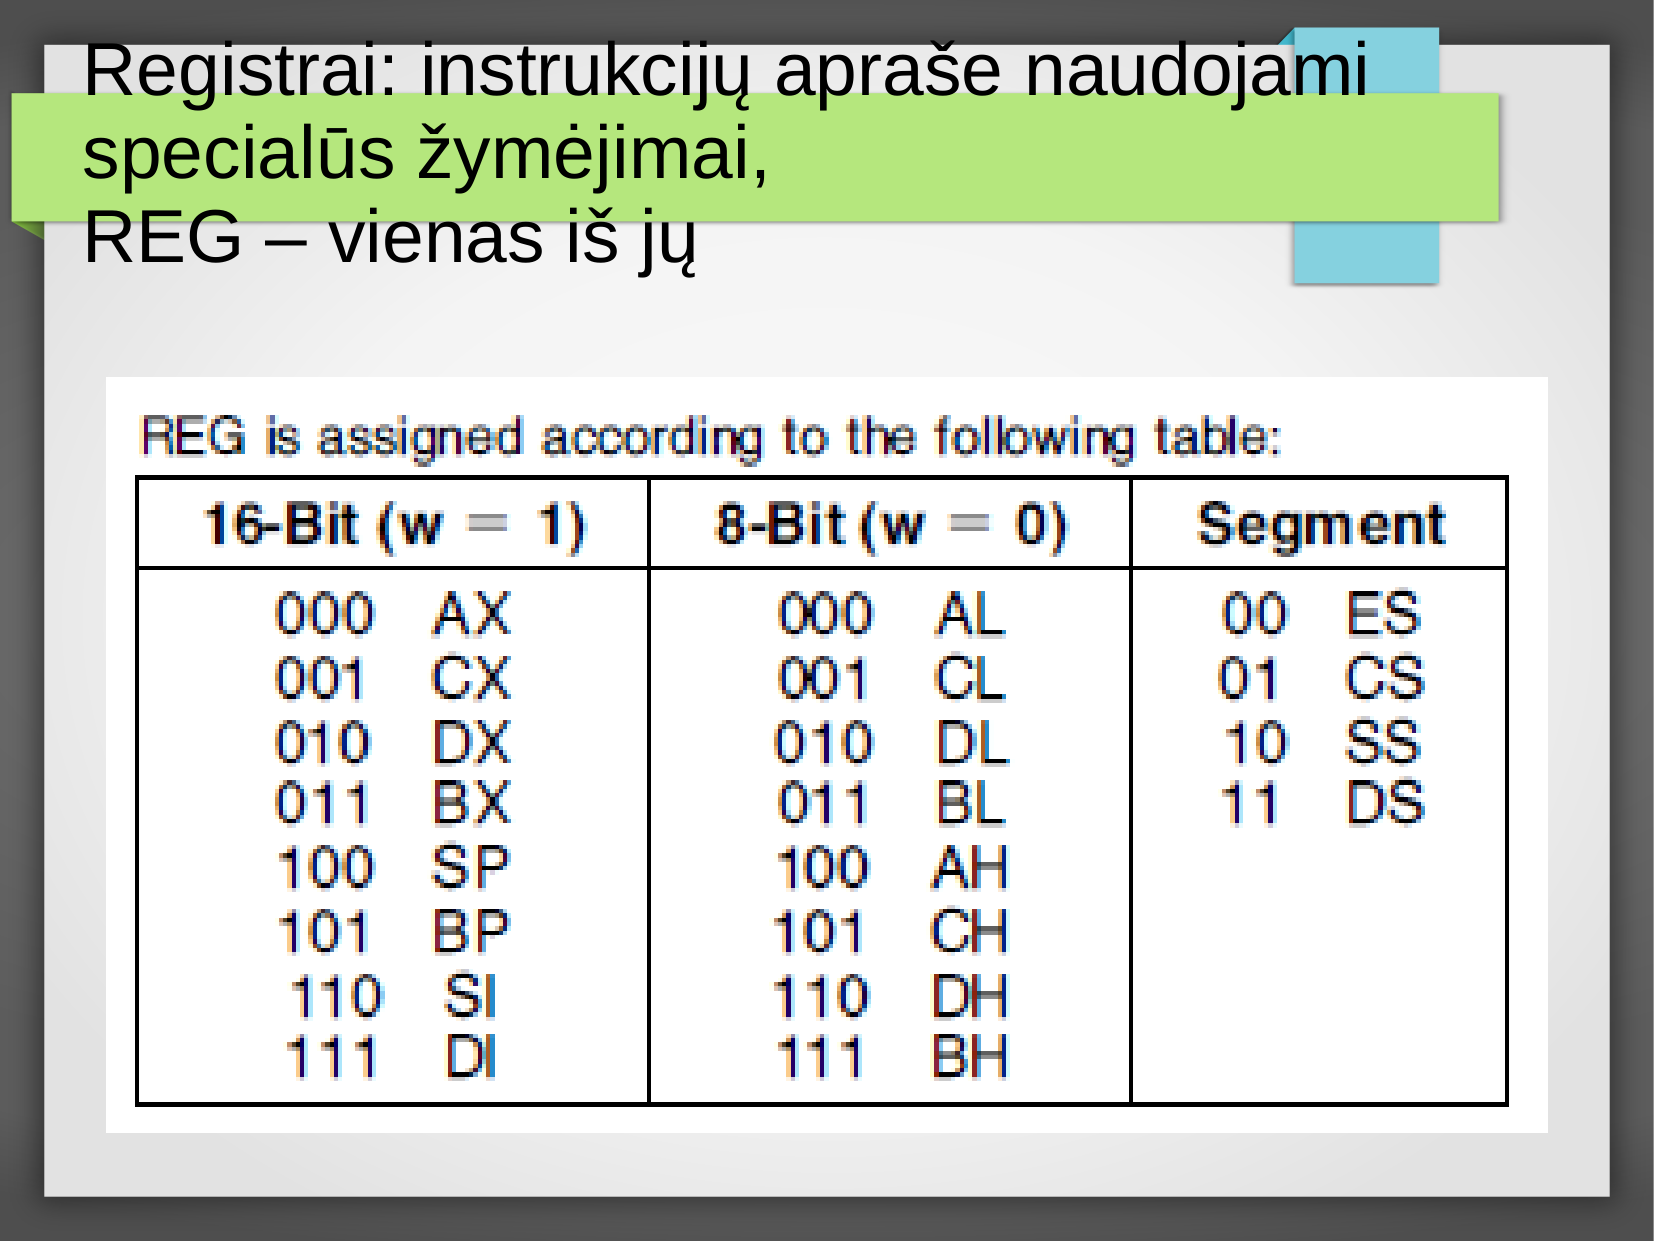

# Registrai: instrukcijų apraše naudojami specialūs žymėjimai, REG – vienas iš jų